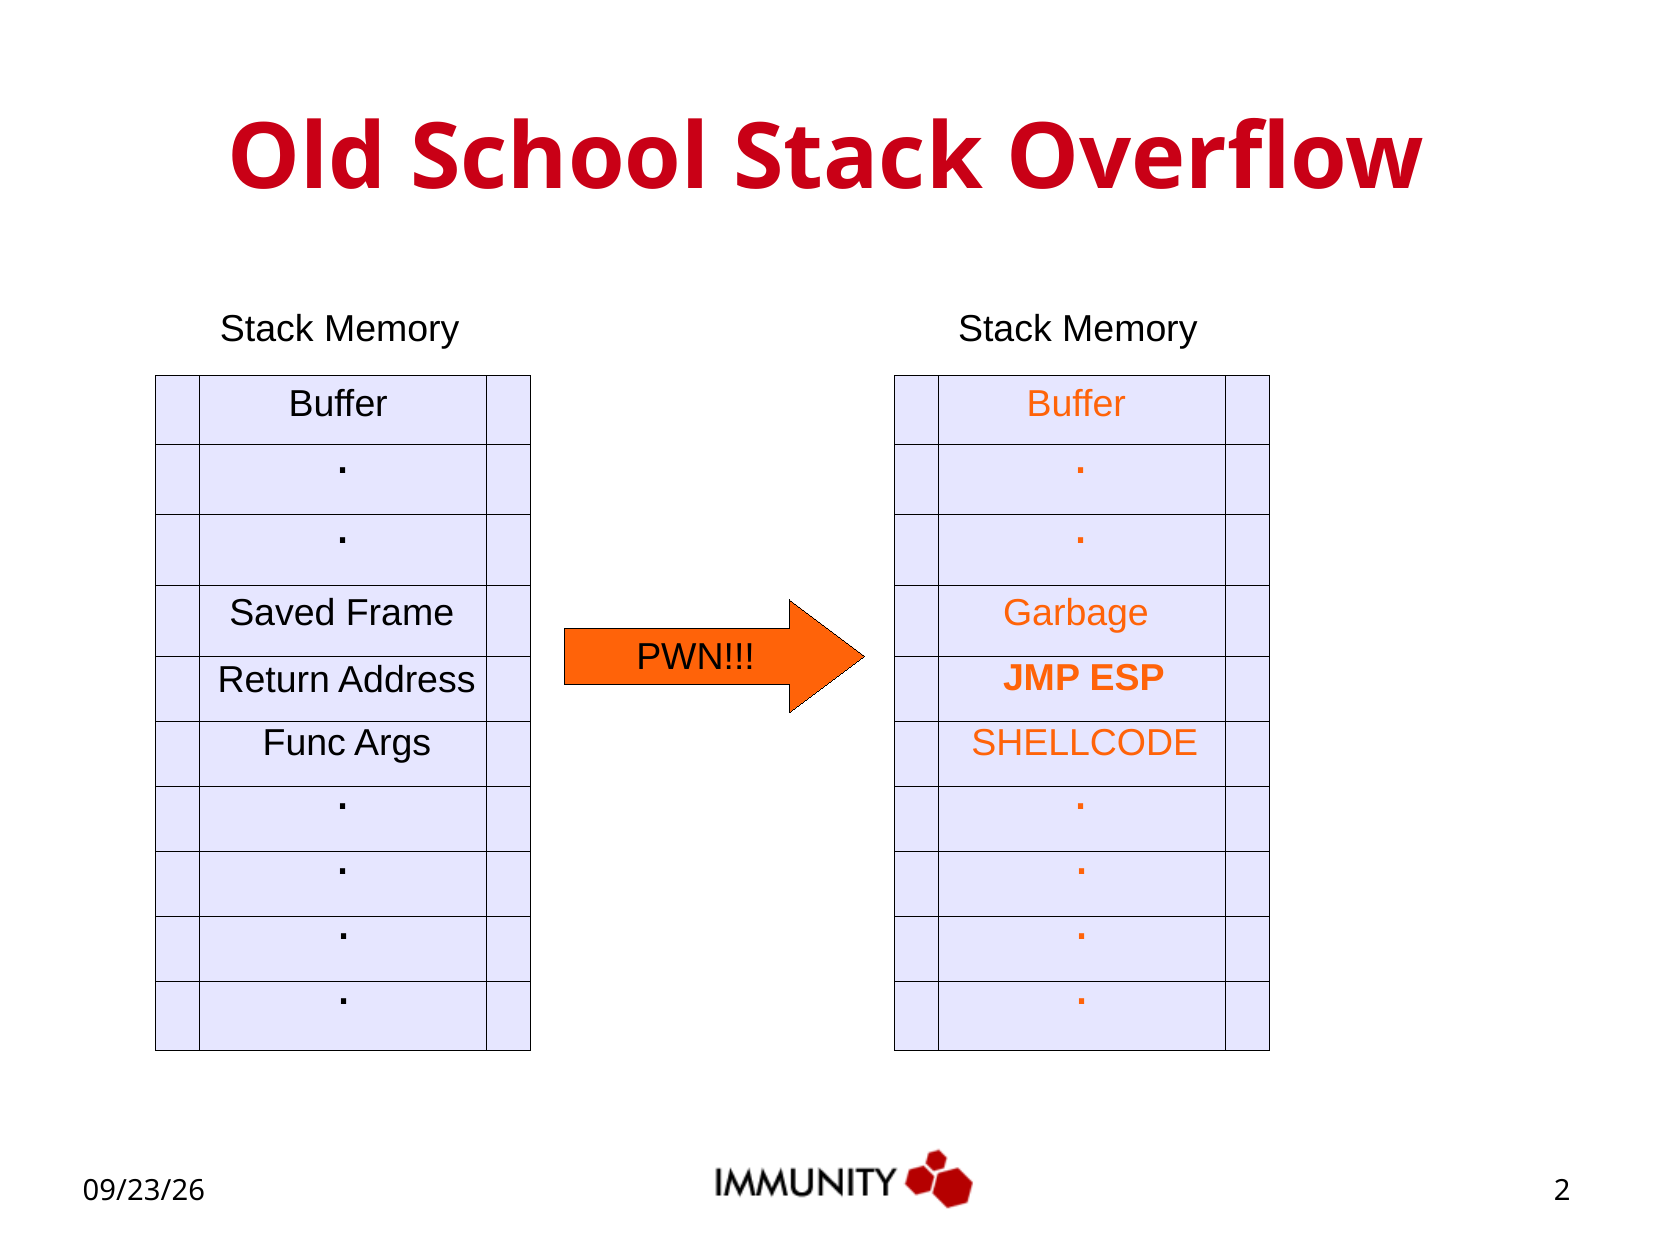

# Old School Stack Overflow
Stack Memory
Stack Memory
Buffer
Buffer
.
.
.
.
Saved Frame
Garbage
PWN!!!
JMP ESP
Return Address
Func Args
SHELLCODE
.
.
.
.
.
.
.
.
2